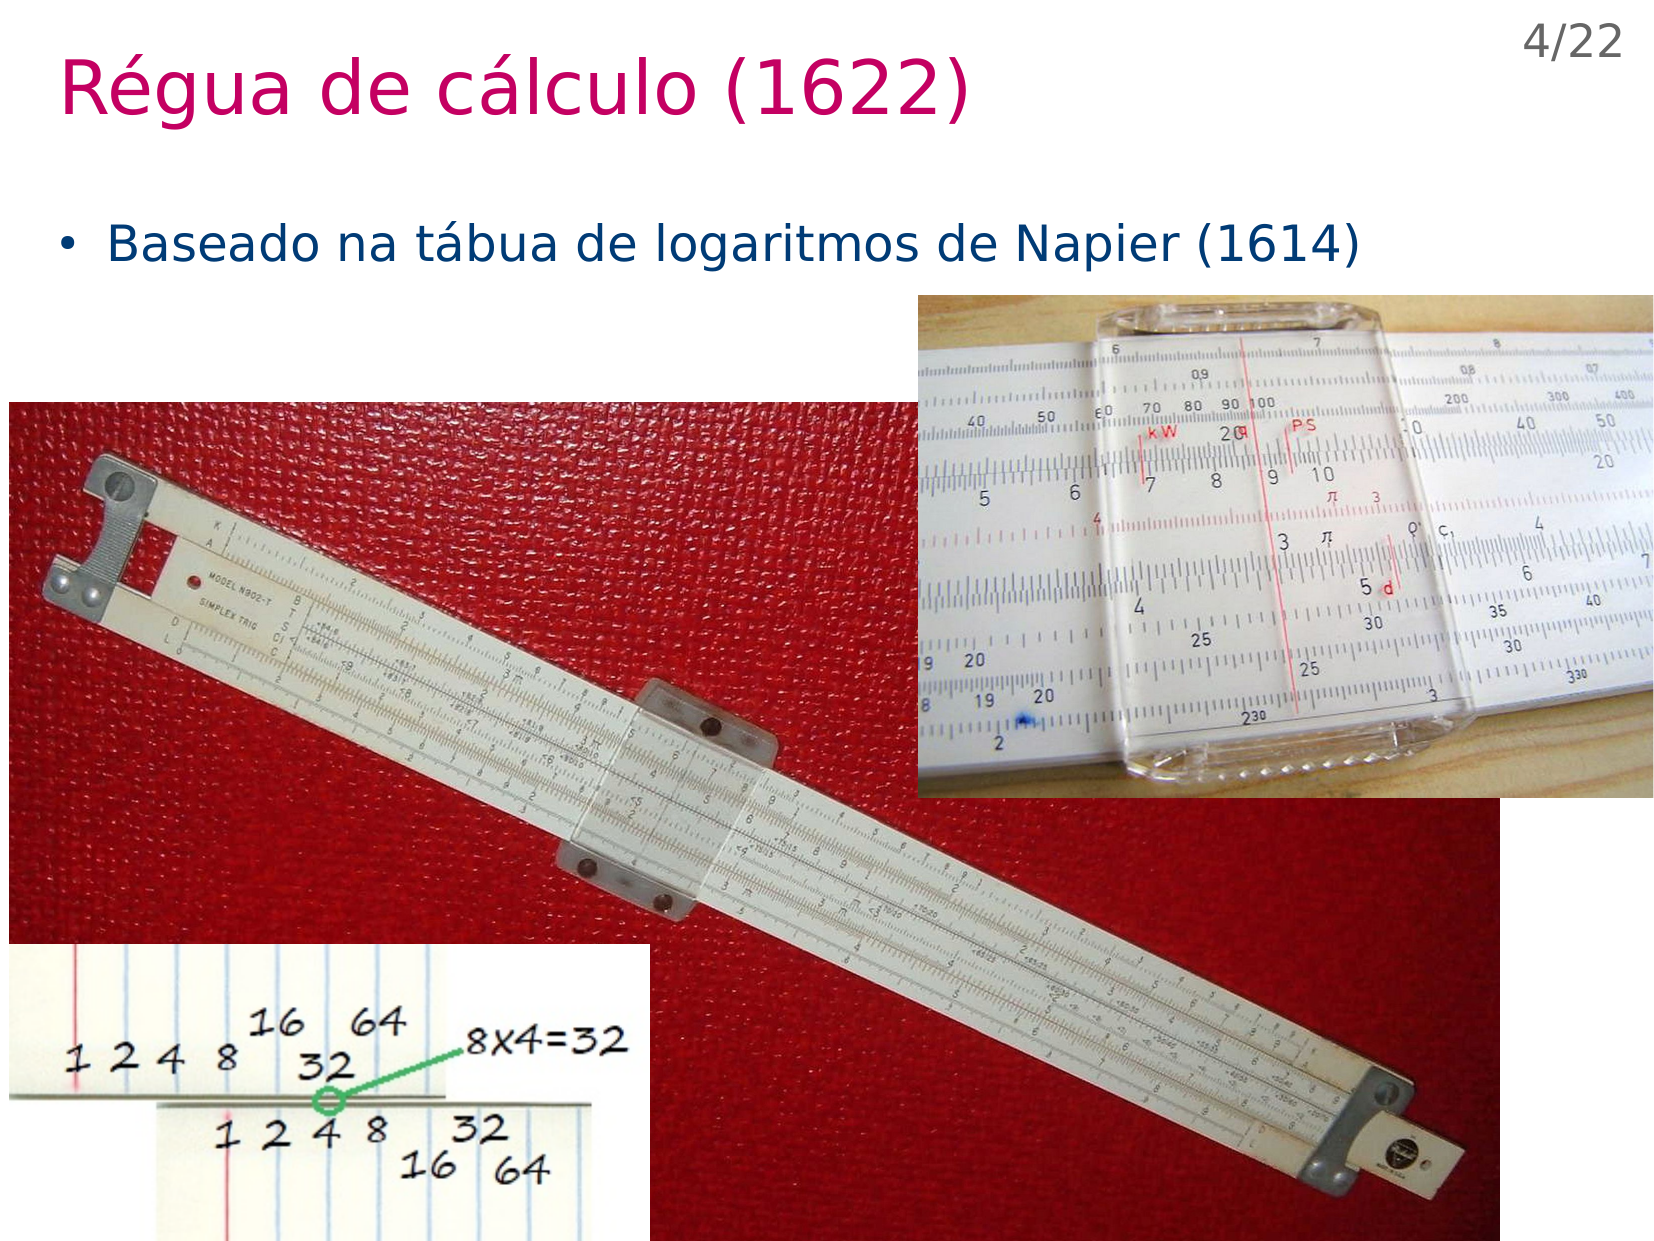

4
# Régua de cálculo (1622)
Baseado na tábua de logaritmos de Napier (1614)